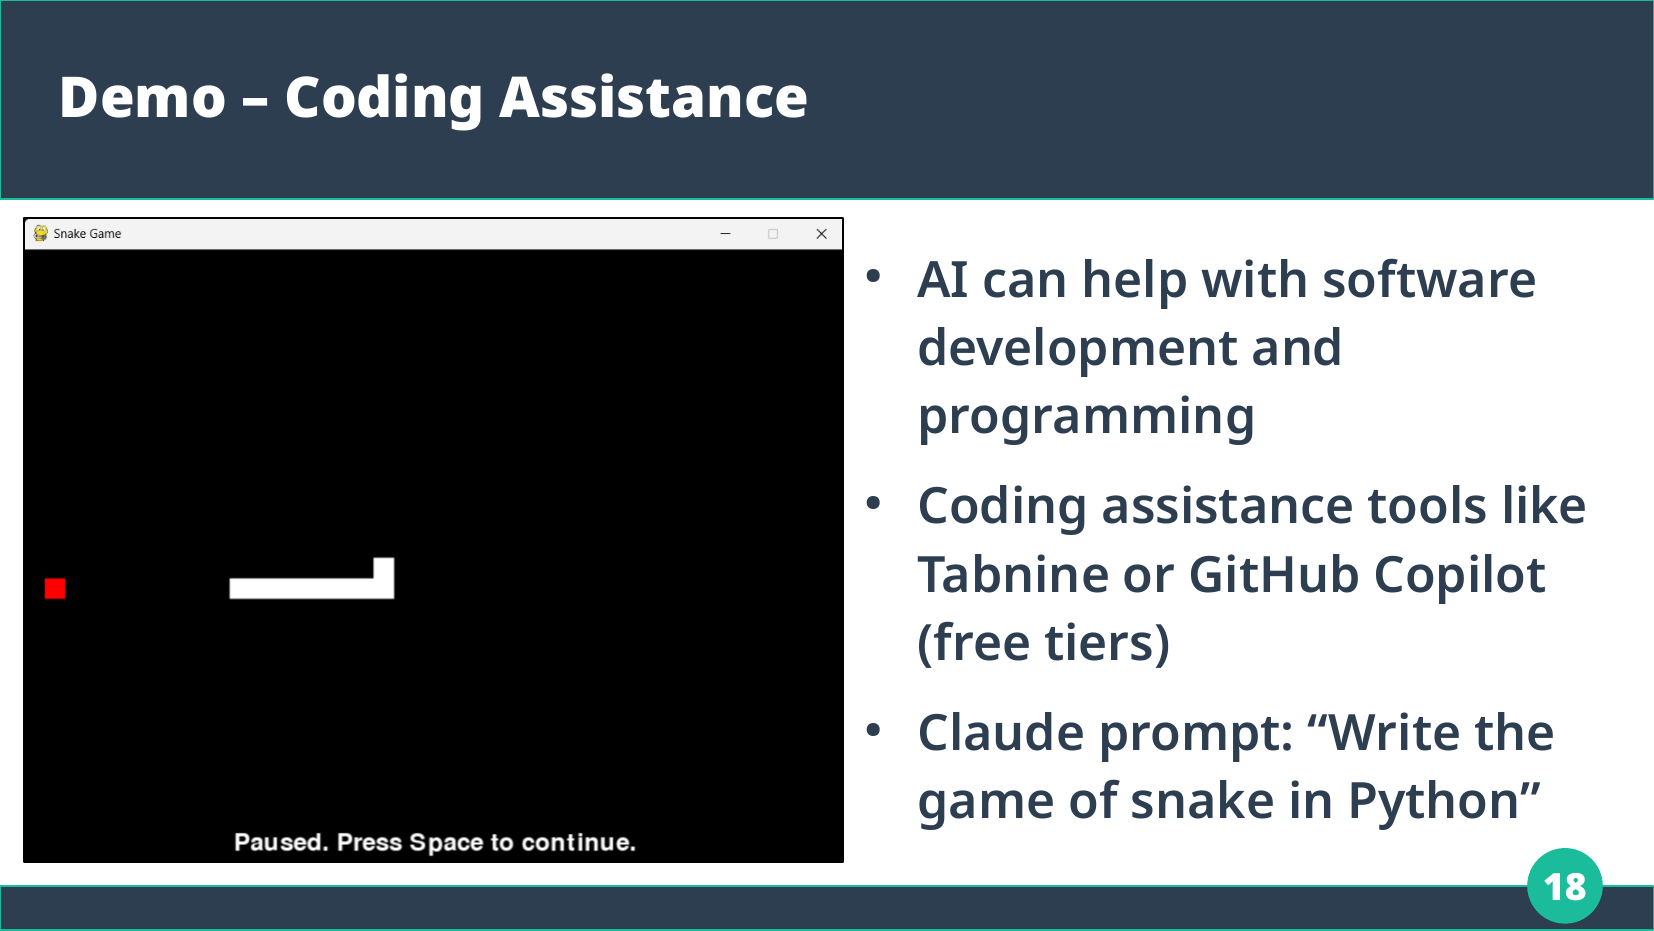

# Demo – Coding Assistance
AI can help with software development and programming
Coding assistance tools like Tabnine or GitHub Copilot (free tiers)
Claude prompt: “Write the game of snake in Python”
18